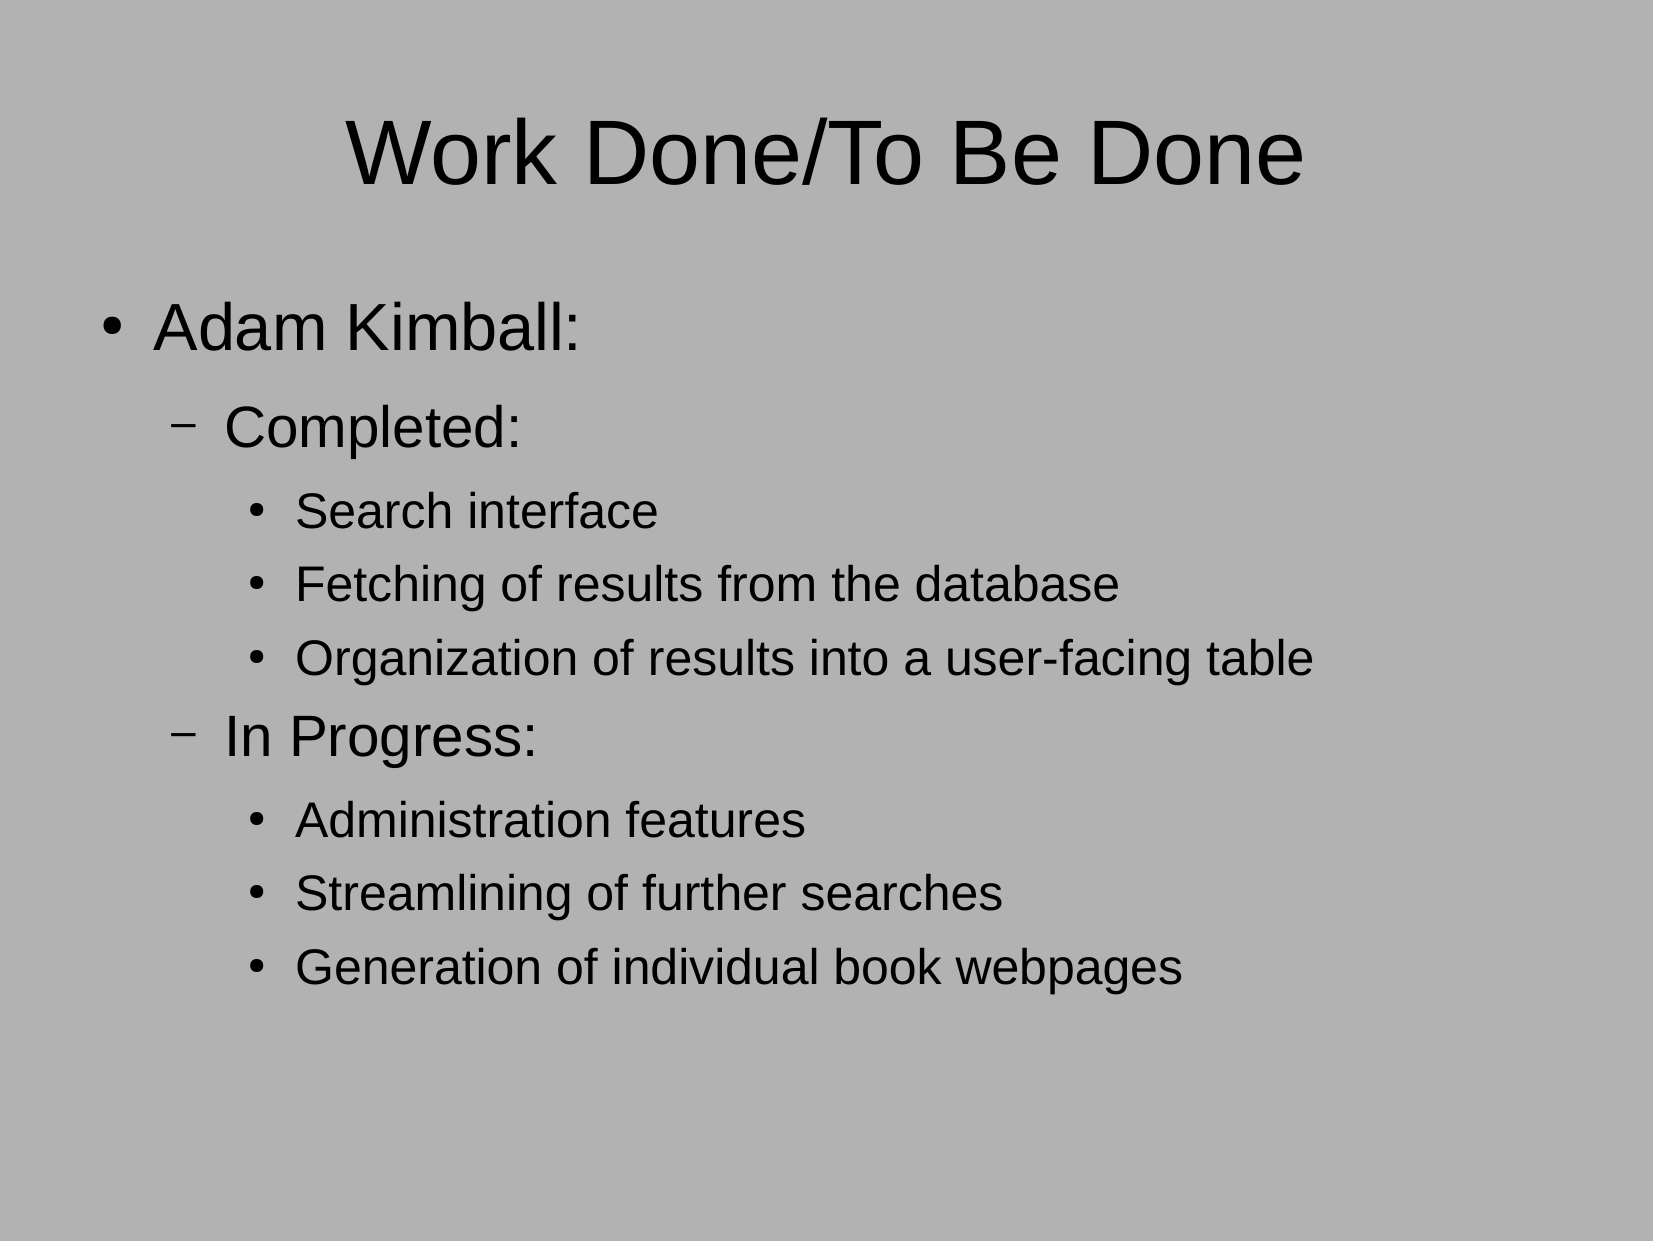

# Work Done/To Be Done
Adam Kimball:
Completed:
Search interface
Fetching of results from the database
Organization of results into a user-facing table
In Progress:
Administration features
Streamlining of further searches
Generation of individual book webpages